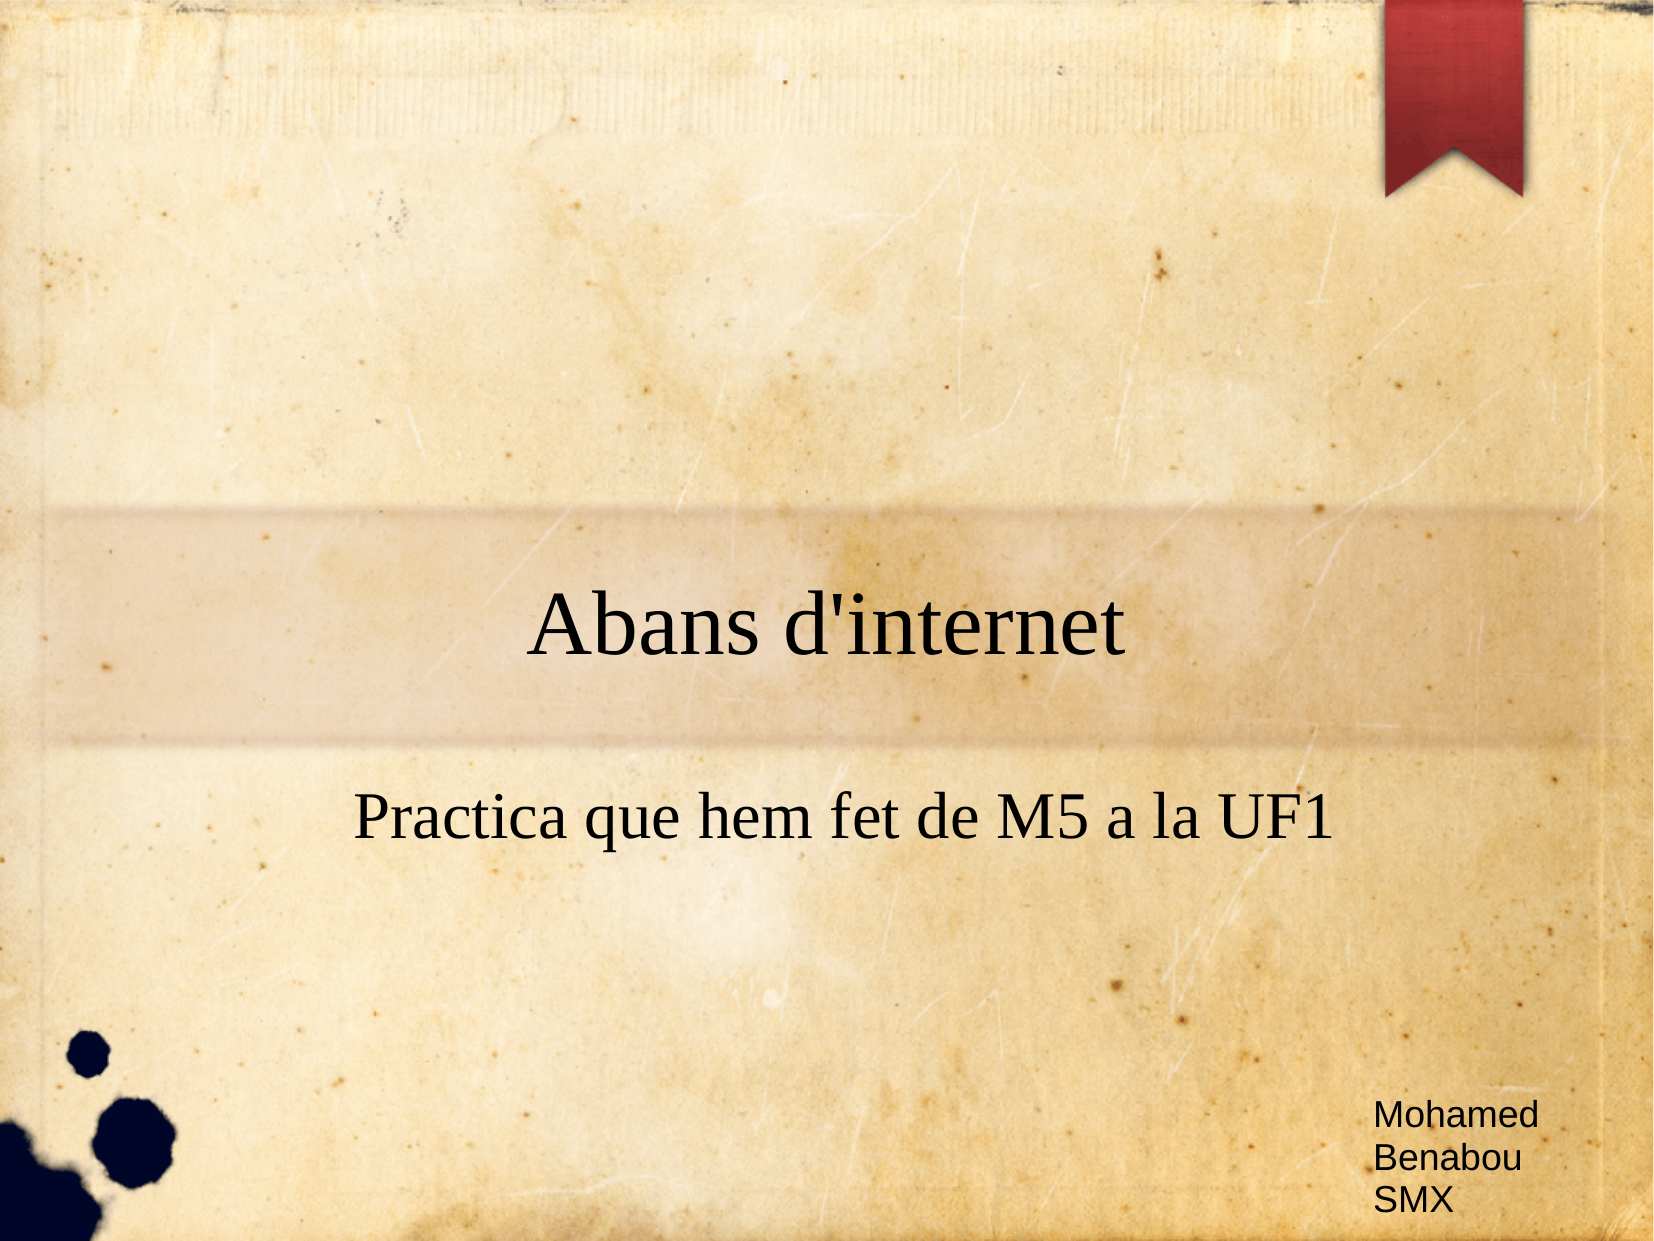

# Abans d'internet
Practica que hem fet de M5 a la UF1
Mohamed Benabou
SMX